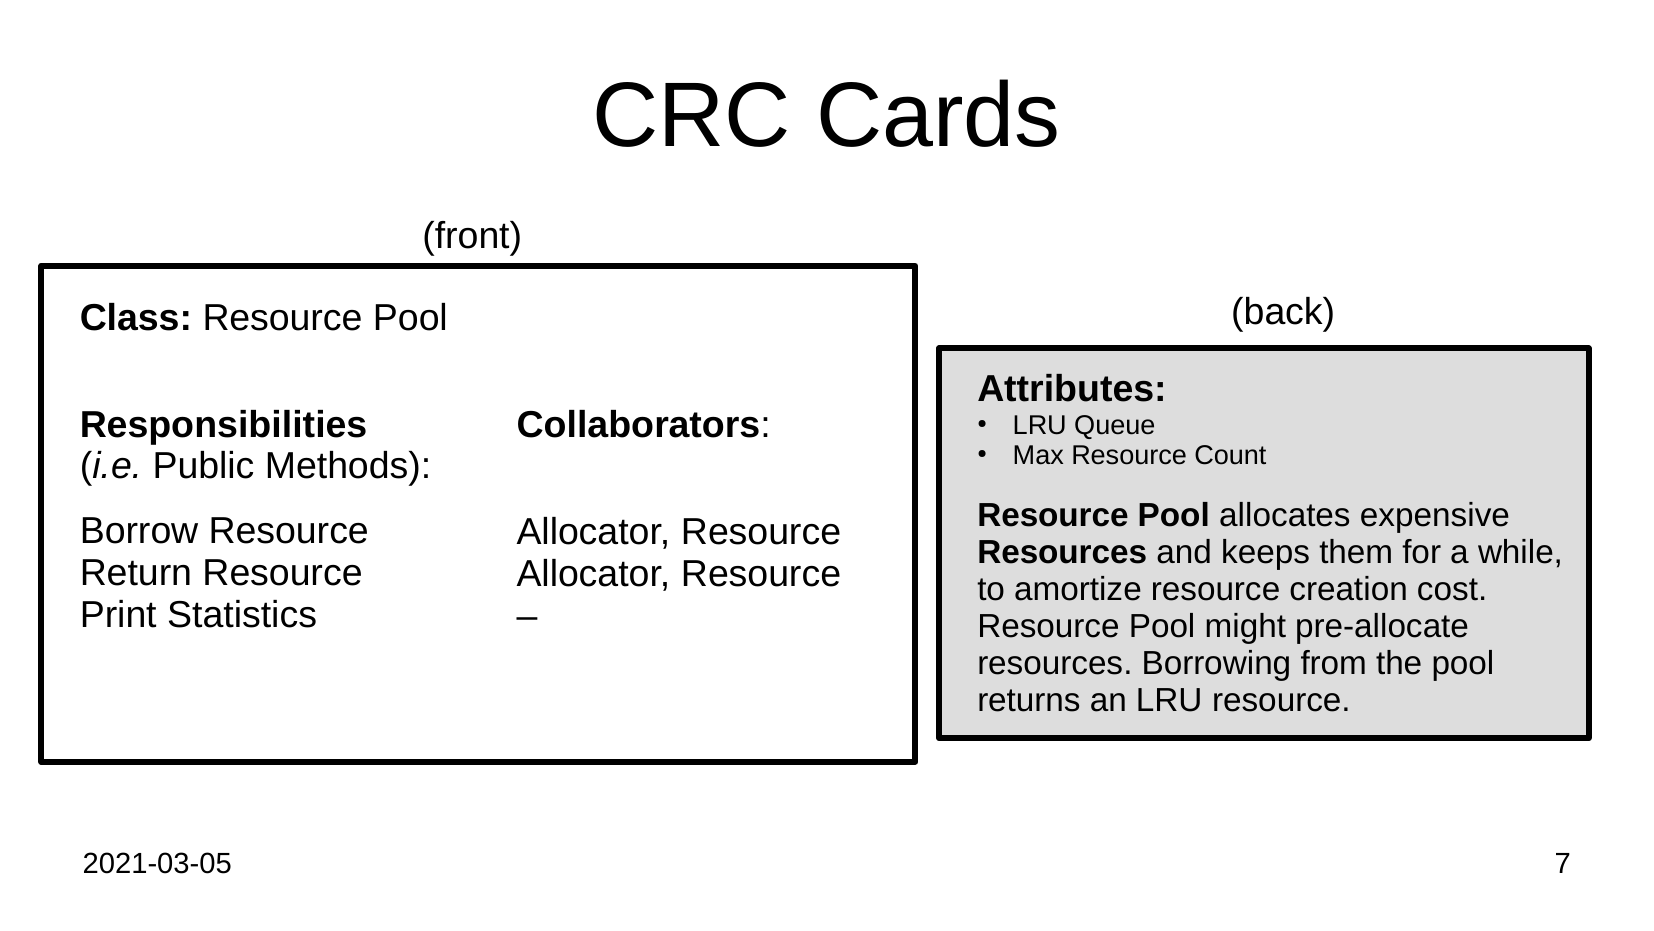

# CRC Cards
(front)
(back)
Class: Resource Pool
Attributes:
LRU Queue
Max Resource Count
Responsibilities
(i.e. Public Methods):
Collaborators:
Resource Pool allocates expensive Resources and keeps them for a while, to amortize resource creation cost. Resource Pool might pre-allocate resources. Borrowing from the pool returns an LRU resource.
Borrow Resource
Return Resource
Print Statistics
Allocator, Resource
Allocator, Resource
–
2021-03-05
7